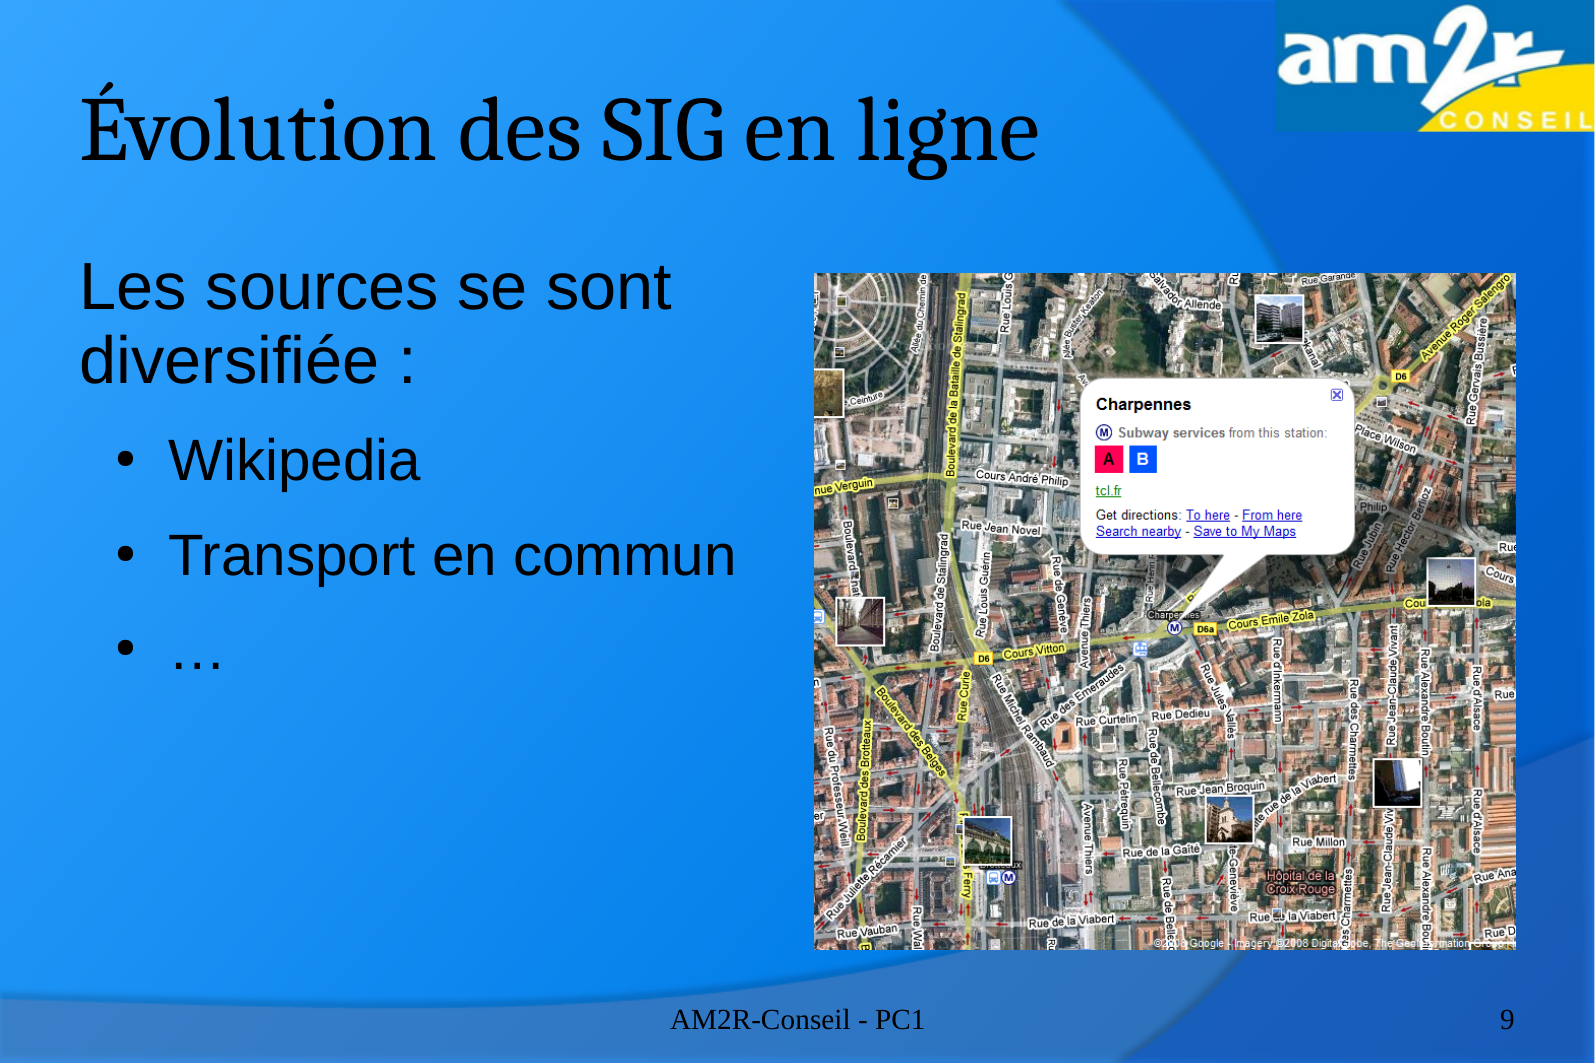

# Évolution des SIG en ligne
Les sources se sont diversifiée :
Wikipedia
Transport en commun
…
AM2R-Conseil - PC1
9